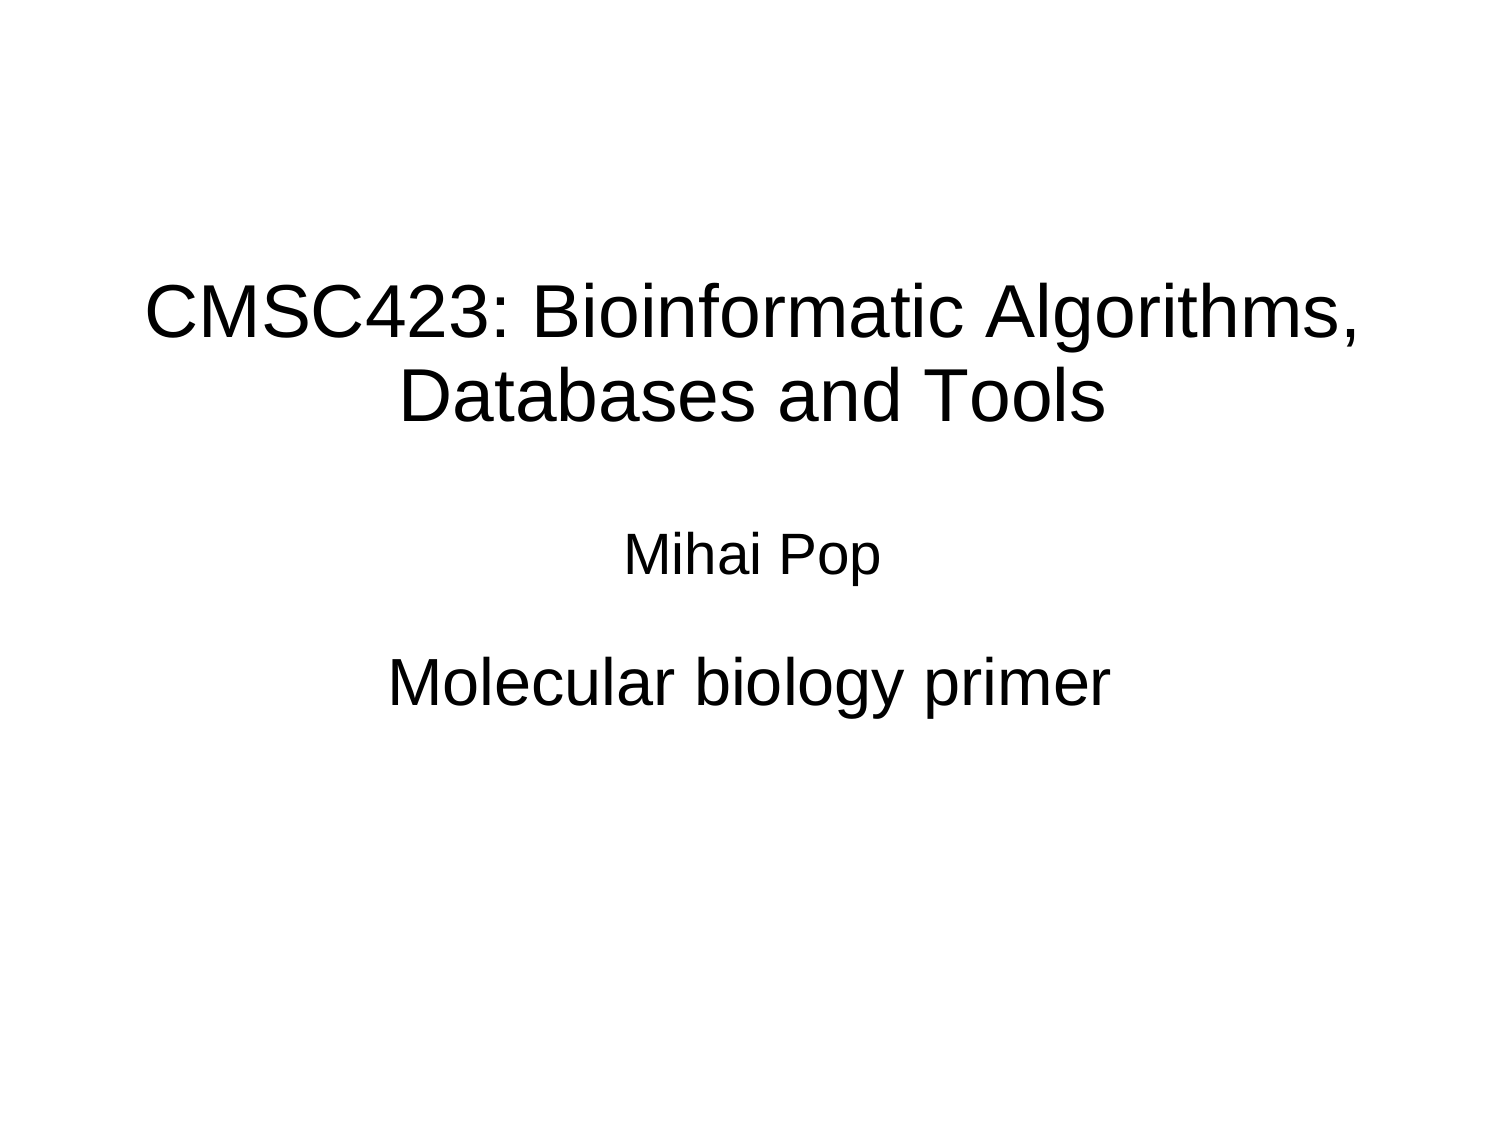

# CMSC423: Bioinformatic Algorithms, Databases and Tools Mihai Pop
Molecular biology primer